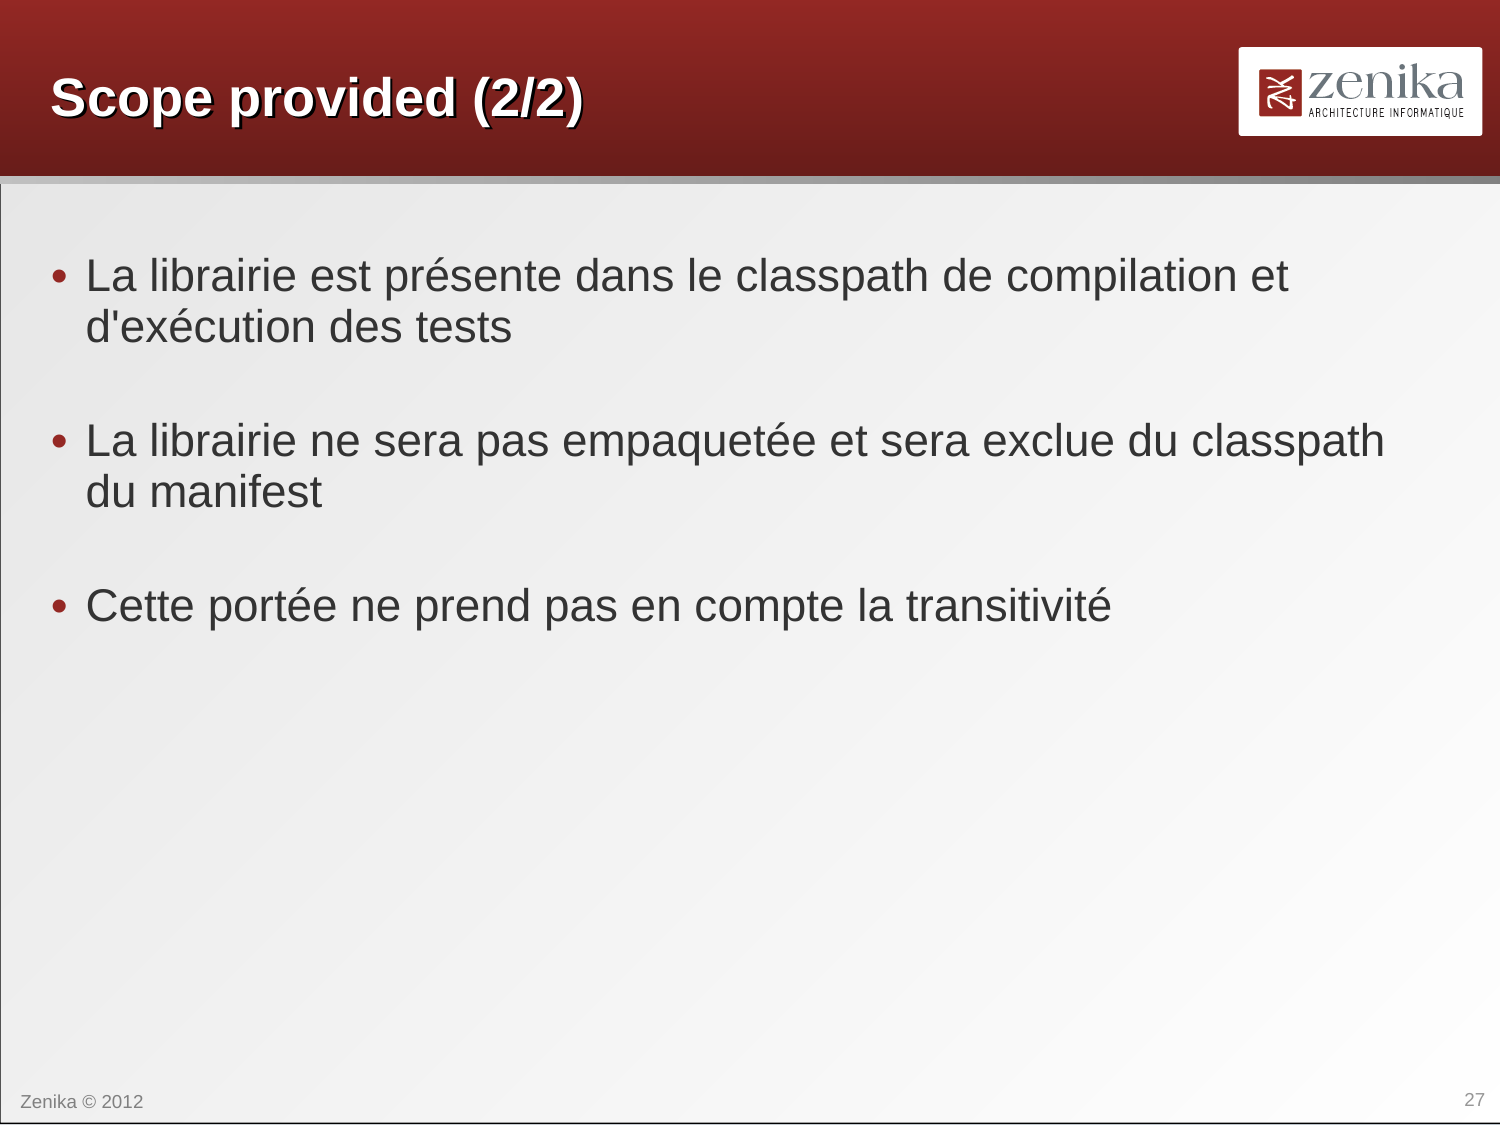

# Scope provided (2/2)
La librairie est présente dans le classpath de compilation et d'exécution des tests
La librairie ne sera pas empaquetée et sera exclue du classpath du manifest
Cette portée ne prend pas en compte la transitivité